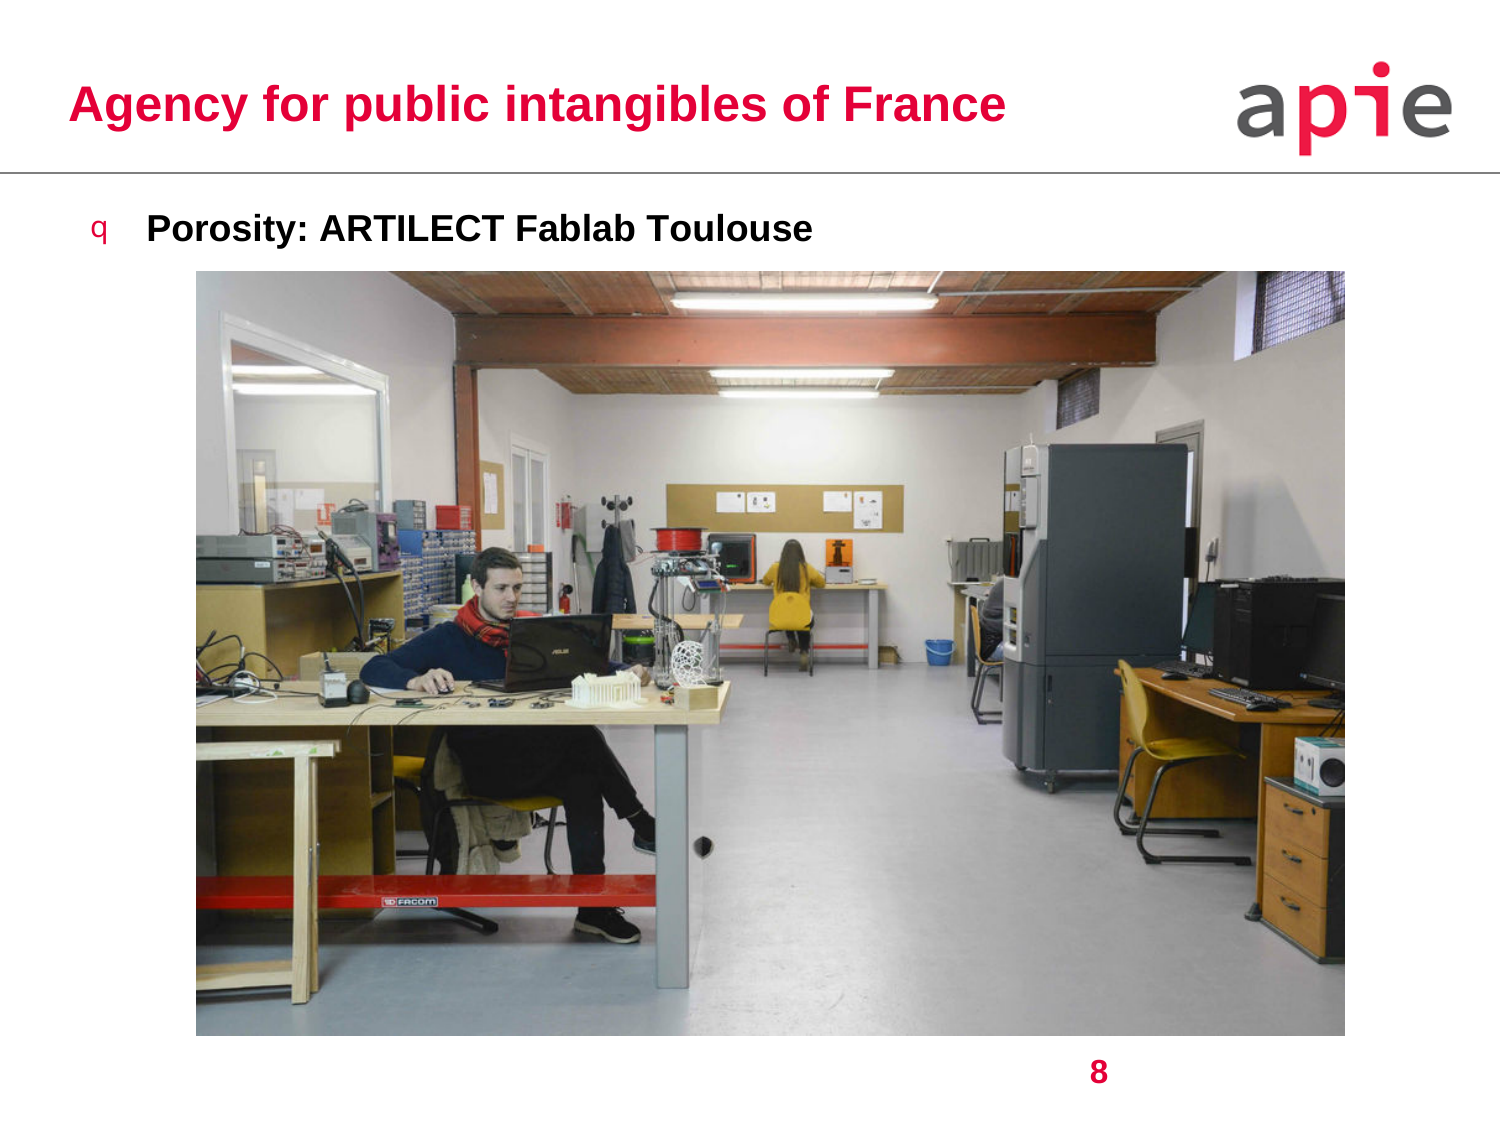

Agency for public intangibles of France
# Porosity: ARTILECT Fablab Toulouse